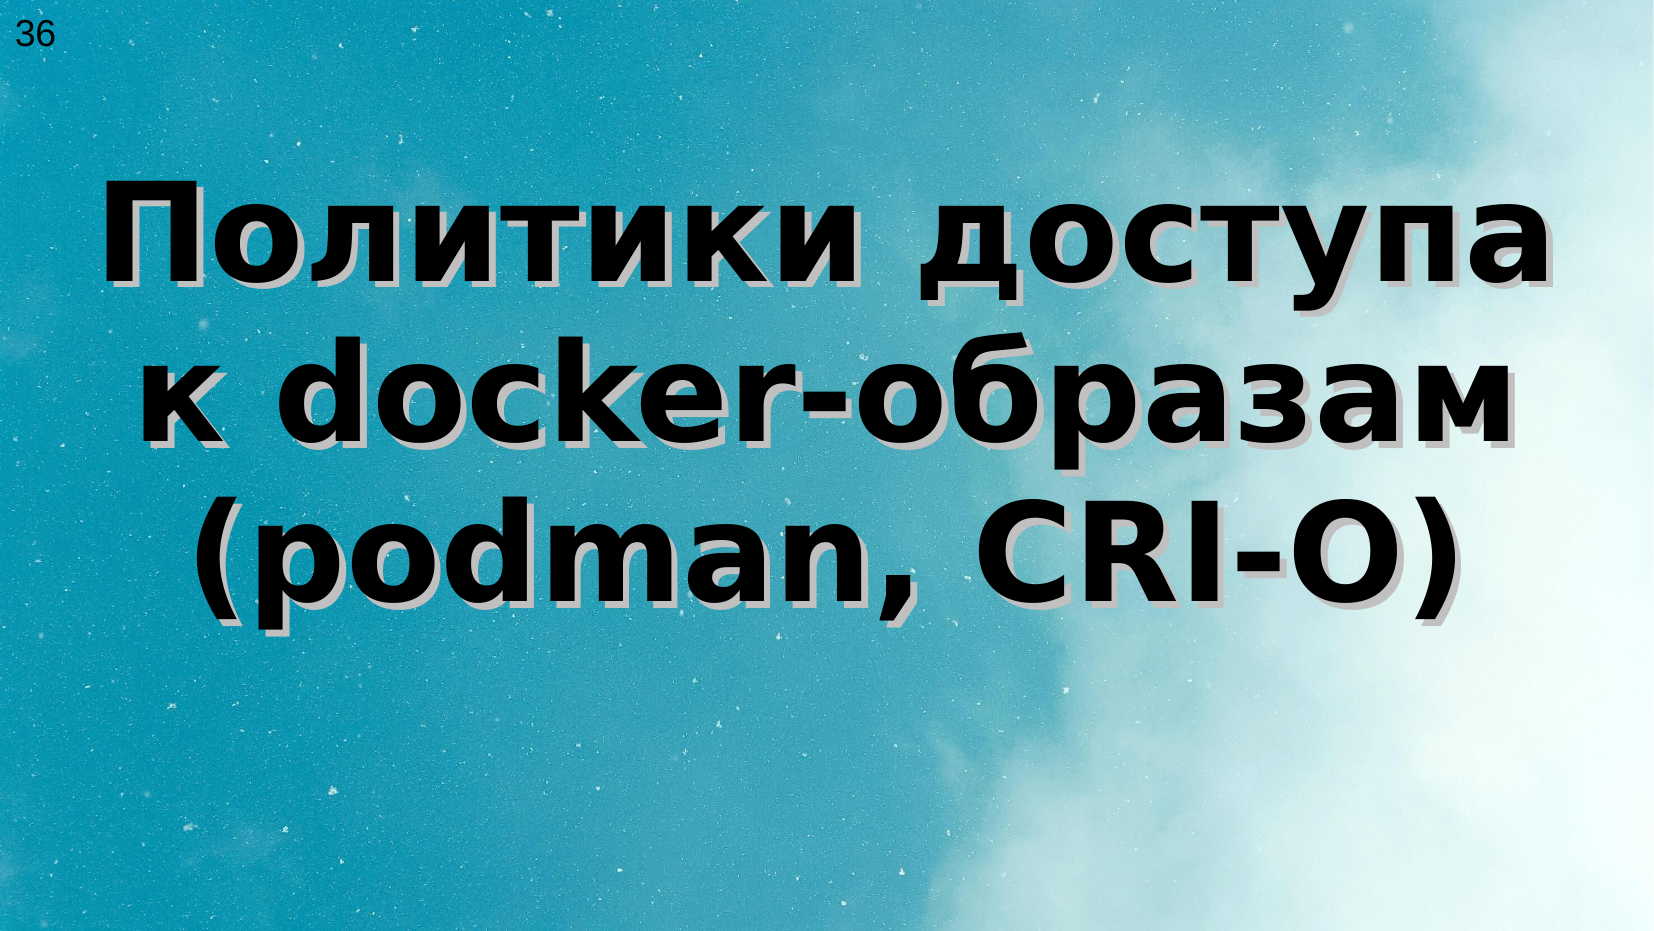

# Политики доступа к docker-образам (podman, CRI-O)